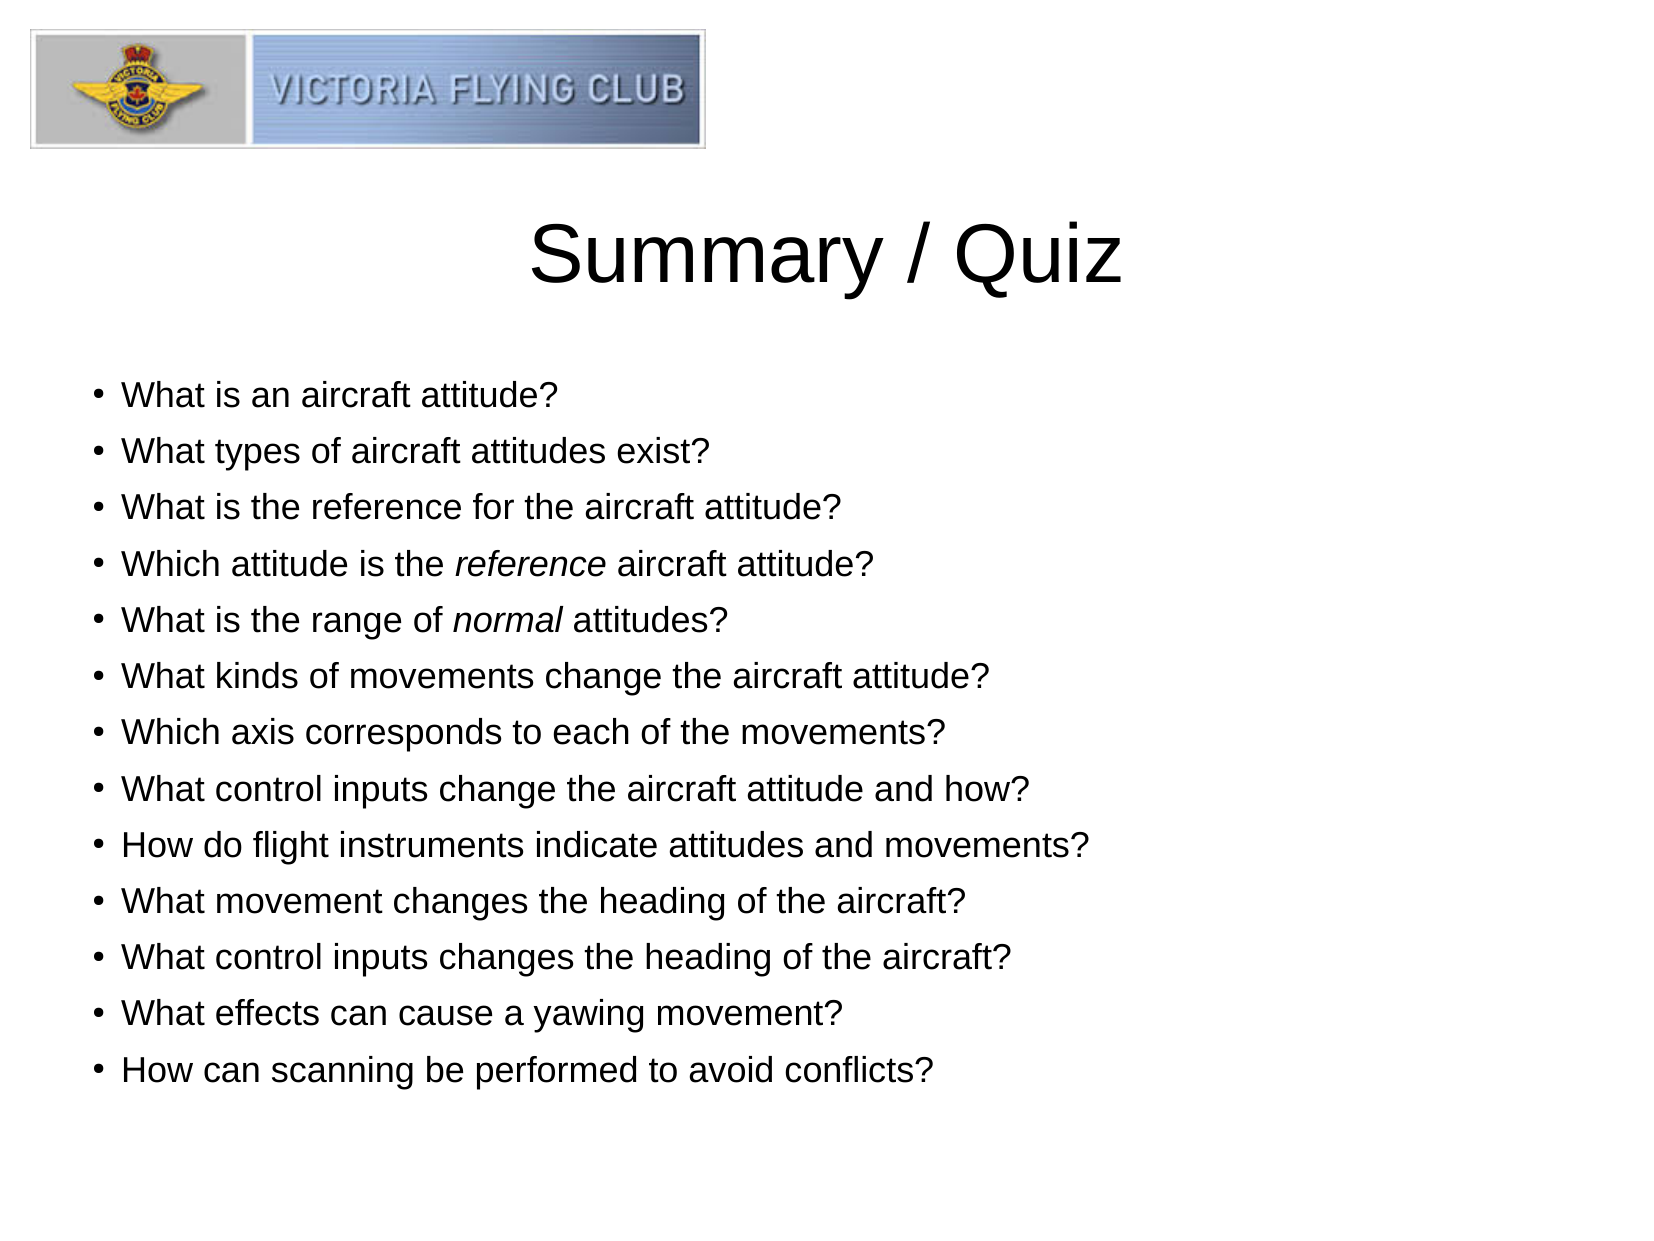

# Summary / Quiz
What is an aircraft attitude?
What types of aircraft attitudes exist?
What is the reference for the aircraft attitude?
Which attitude is the reference aircraft attitude?
What is the range of normal attitudes?
What kinds of movements change the aircraft attitude?
Which axis corresponds to each of the movements?
What control inputs change the aircraft attitude and how?
How do flight instruments indicate attitudes and movements?
What movement changes the heading of the aircraft?
What control inputs changes the heading of the aircraft?
What effects can cause a yawing movement?
How can scanning be performed to avoid conflicts?